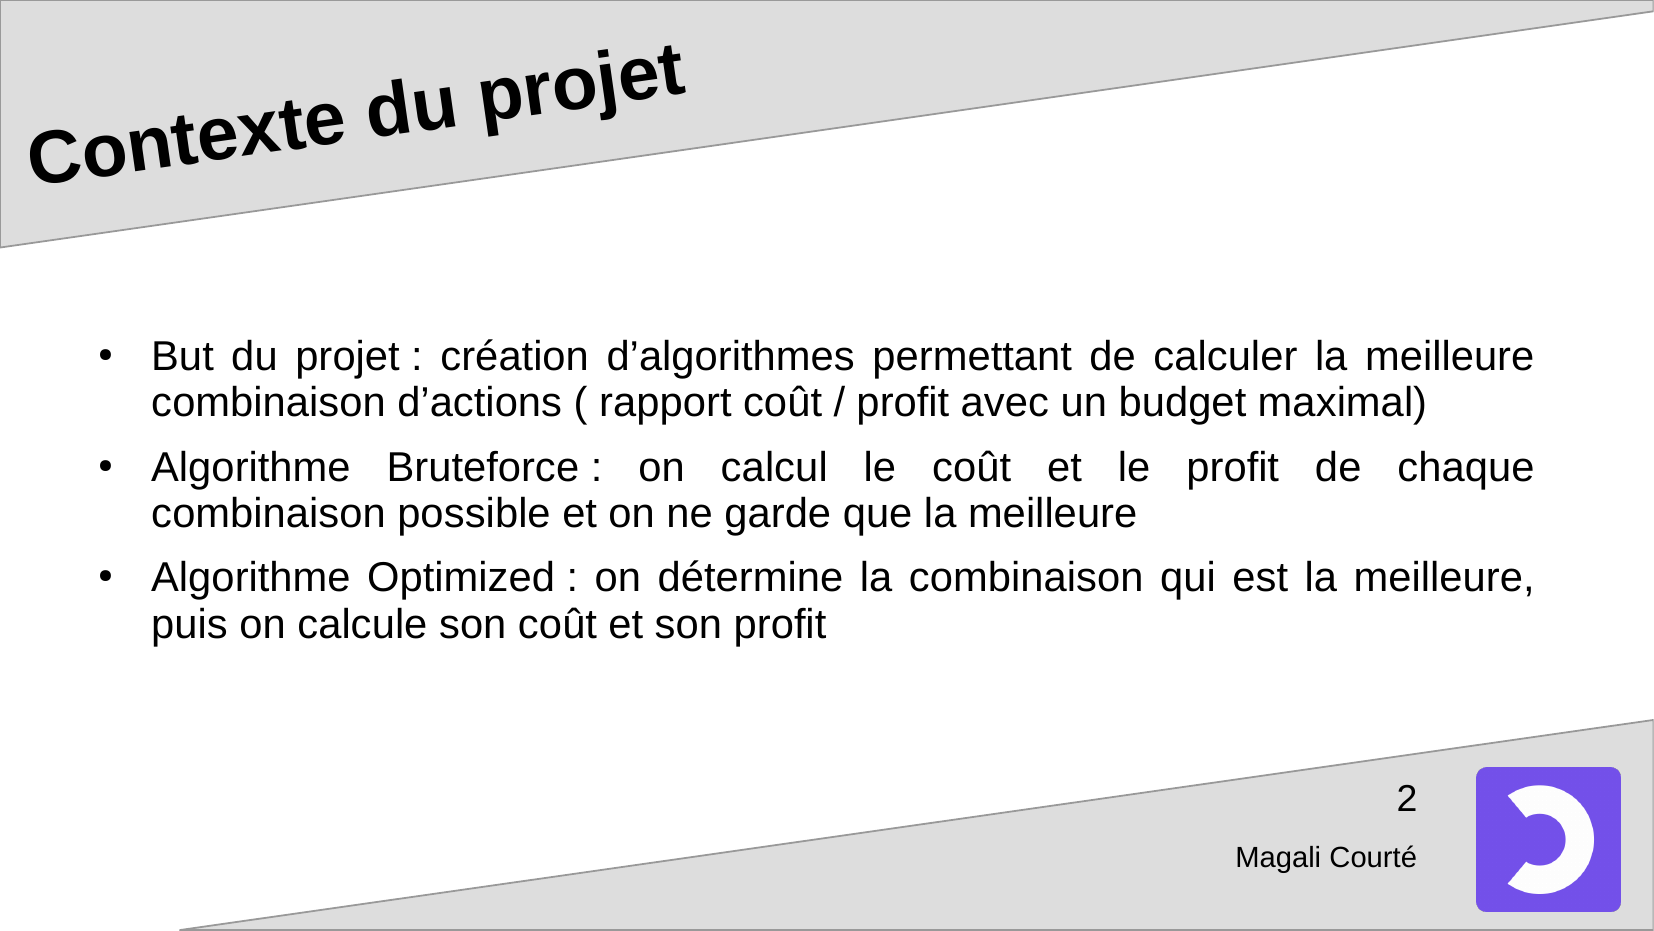

# Contexte du projet
But du projet : création d’algorithmes permettant de calculer la meilleure combinaison d’actions ( rapport coût / profit avec un budget maximal)
Algorithme Bruteforce : on calcul le coût et le profit de chaque combinaison possible et on ne garde que la meilleure
Algorithme Optimized : on détermine la combinaison qui est la meilleure, puis on calcule son coût et son profit
2